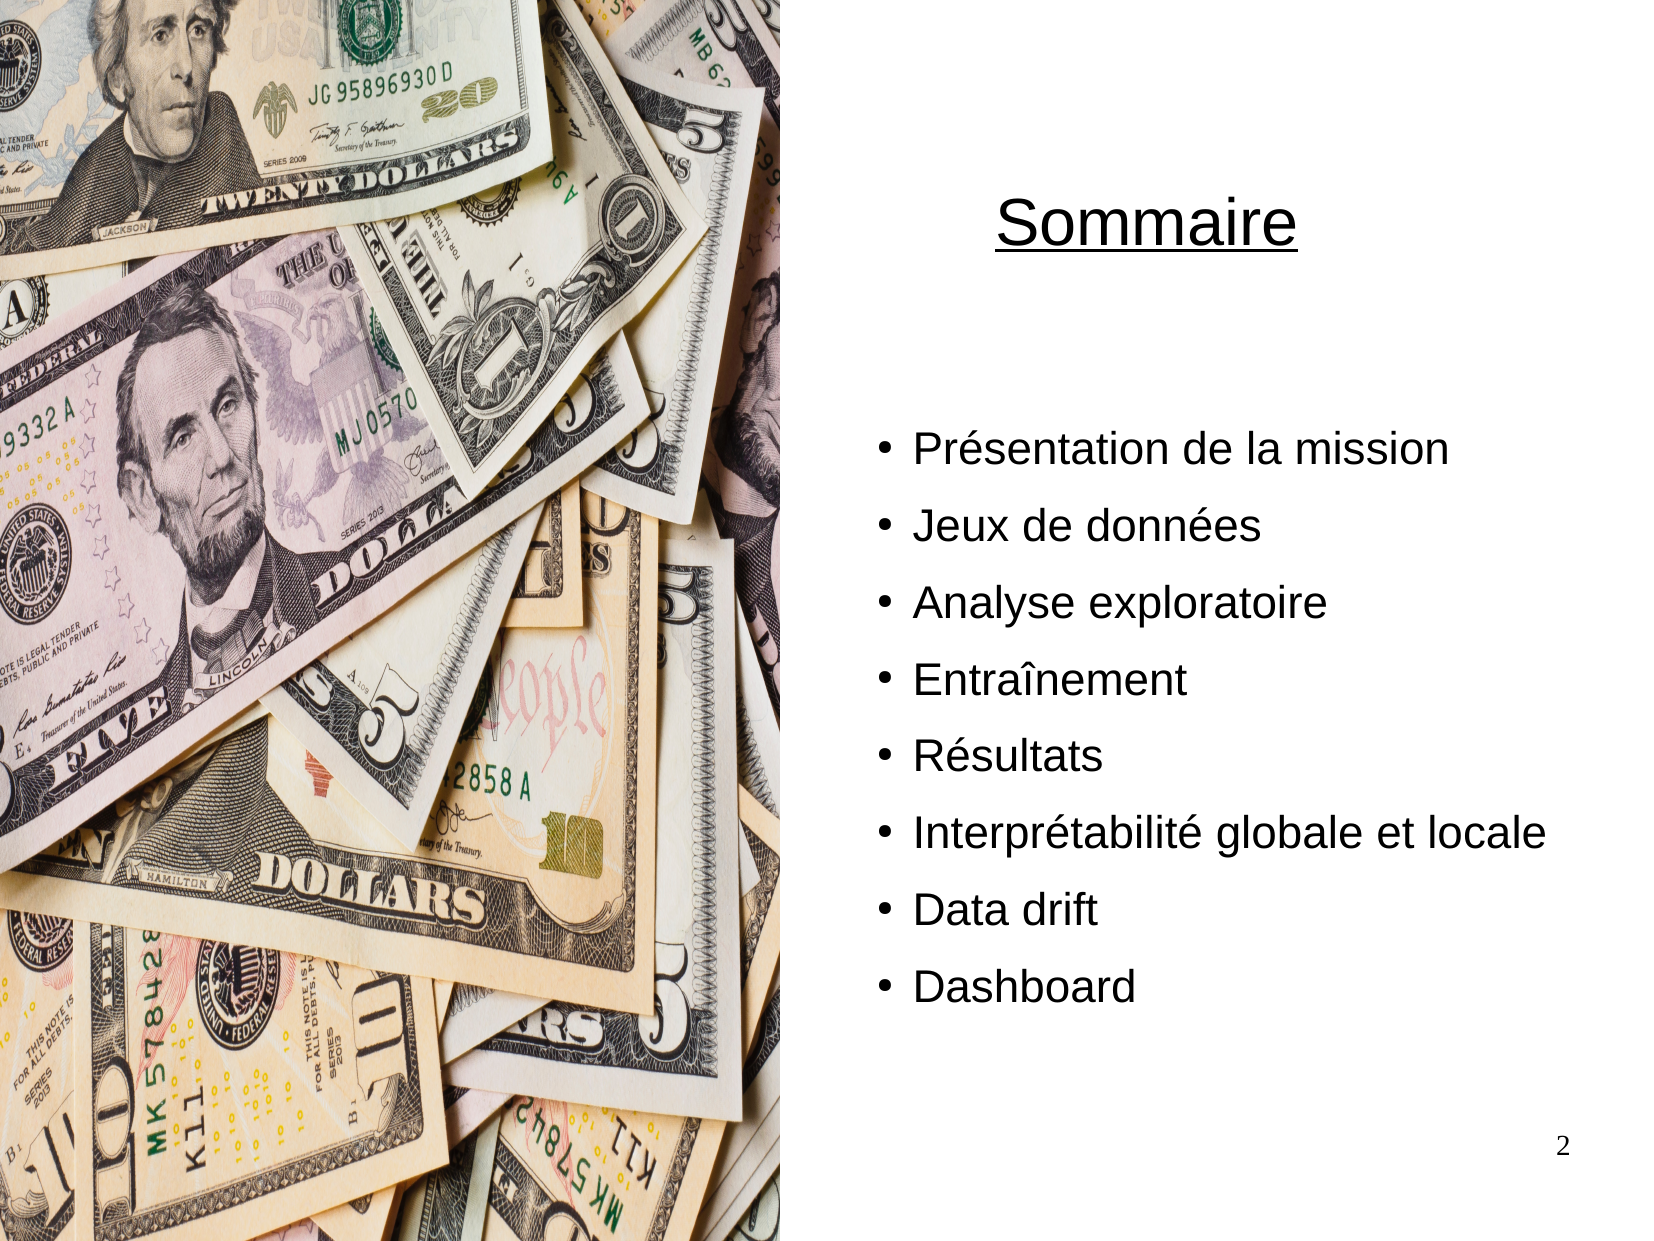

Sommaire
Présentation de la mission
Jeux de données
Analyse exploratoire
Entraînement
Résultats
Interprétabilité globale et locale
Data drift
Dashboard
2